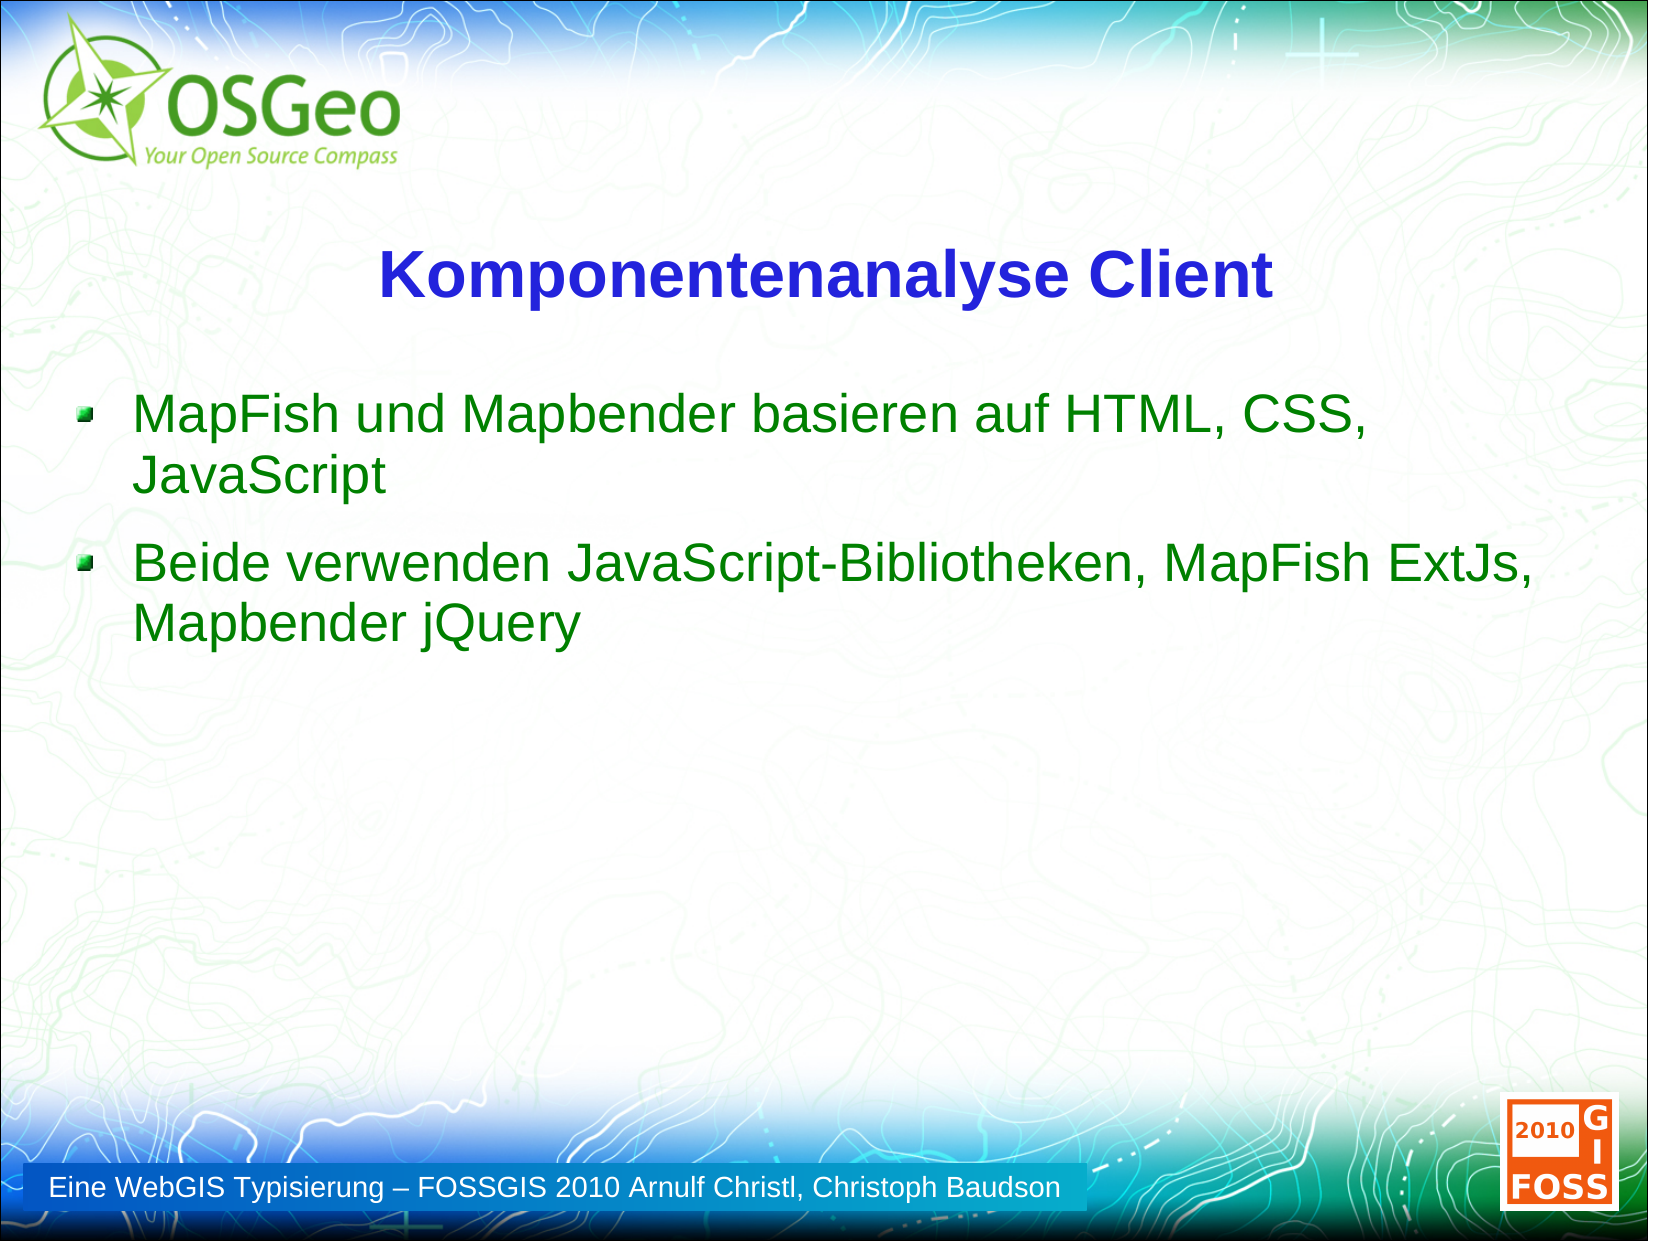

# Komponentenanalyse Client
MapFish und Mapbender basieren auf HTML, CSS, JavaScript
Beide verwenden JavaScript-Bibliotheken, MapFish ExtJs, Mapbender jQuery